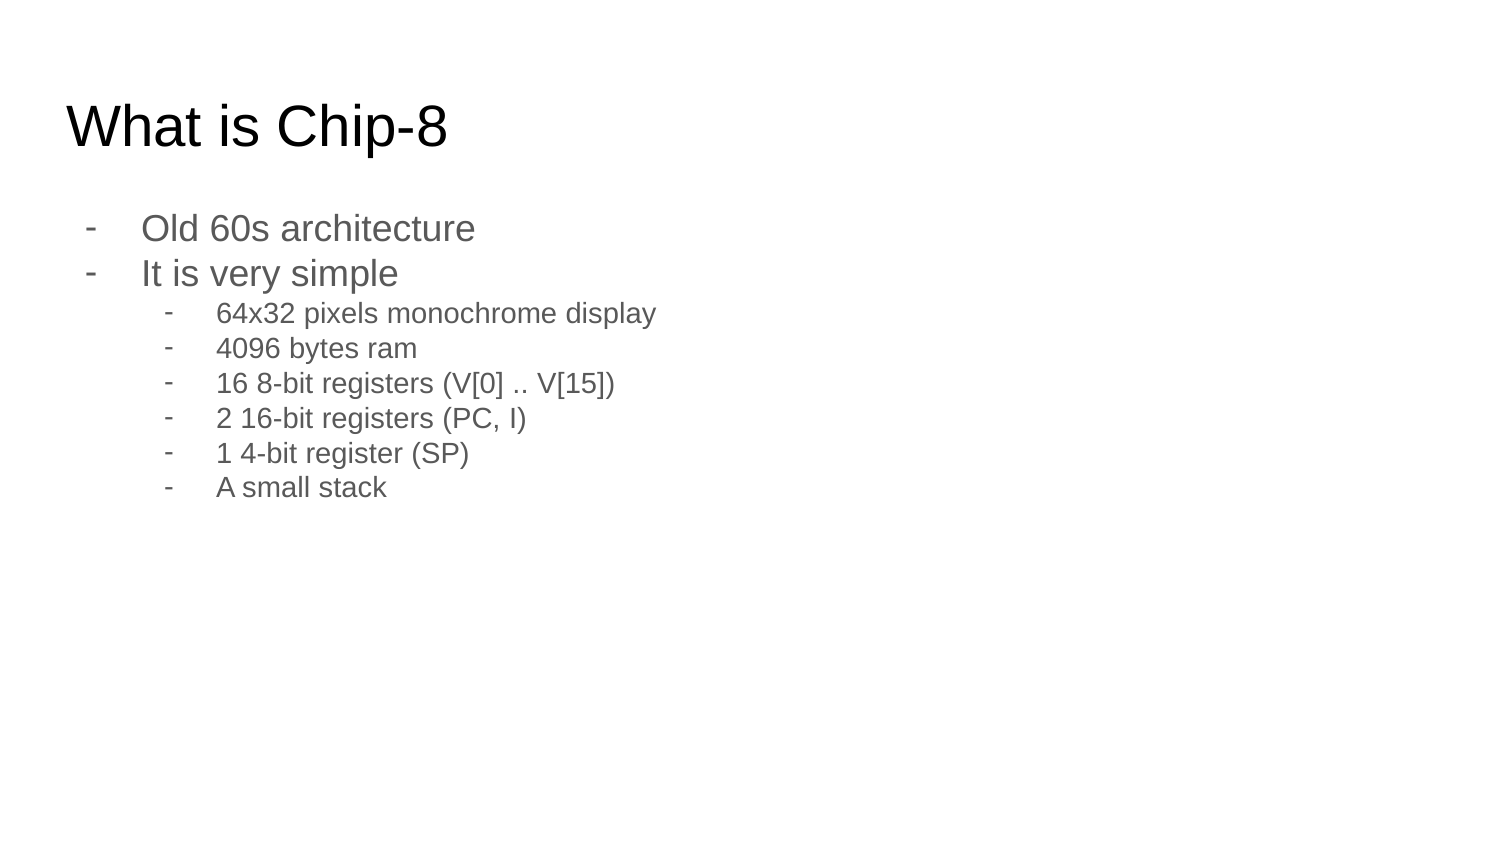

# What is Chip-8
Old 60s architecture
It is very simple
64x32 pixels monochrome display
4096 bytes ram
16 8-bit registers (V[0] .. V[15])
2 16-bit registers (PC, I)
1 4-bit register (SP)
A small stack